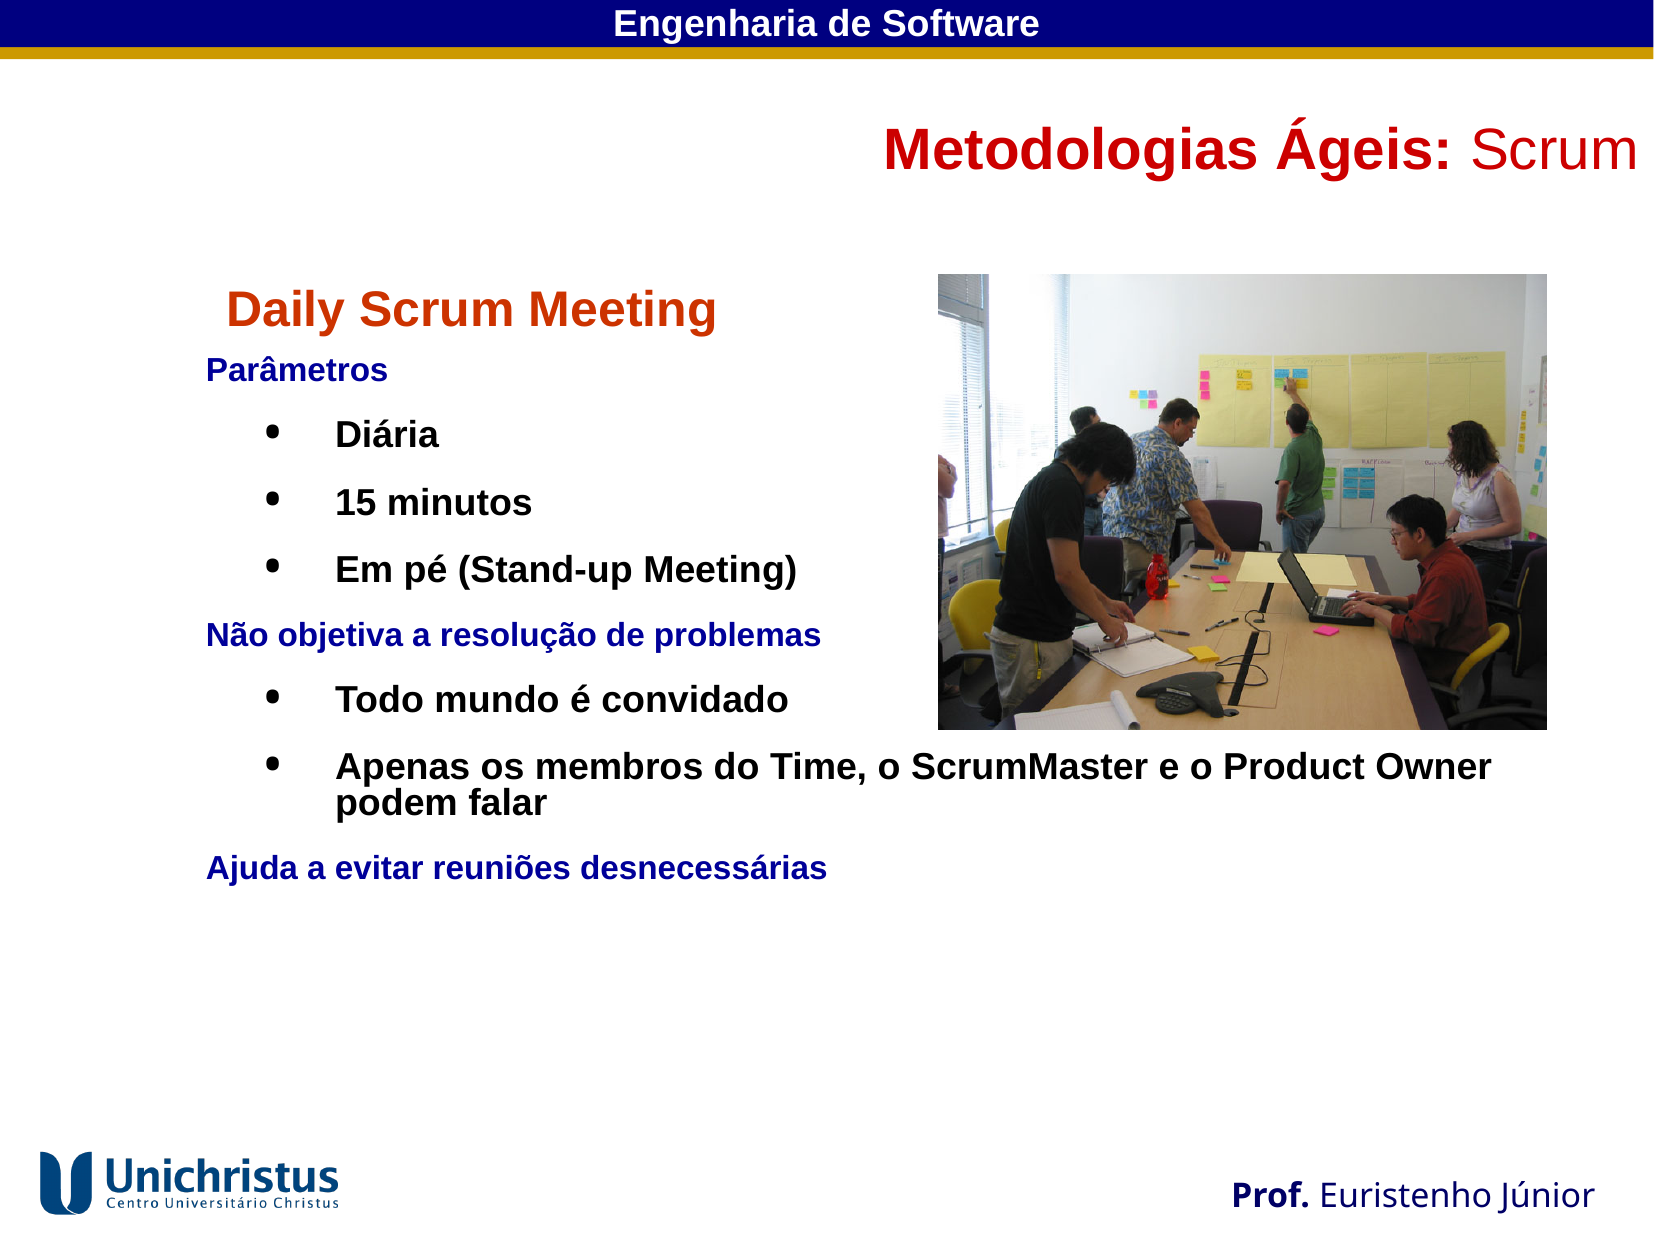

Engenharia de Software
Metodologias Ágeis: Scrum
Prof. Euristenho Júnior